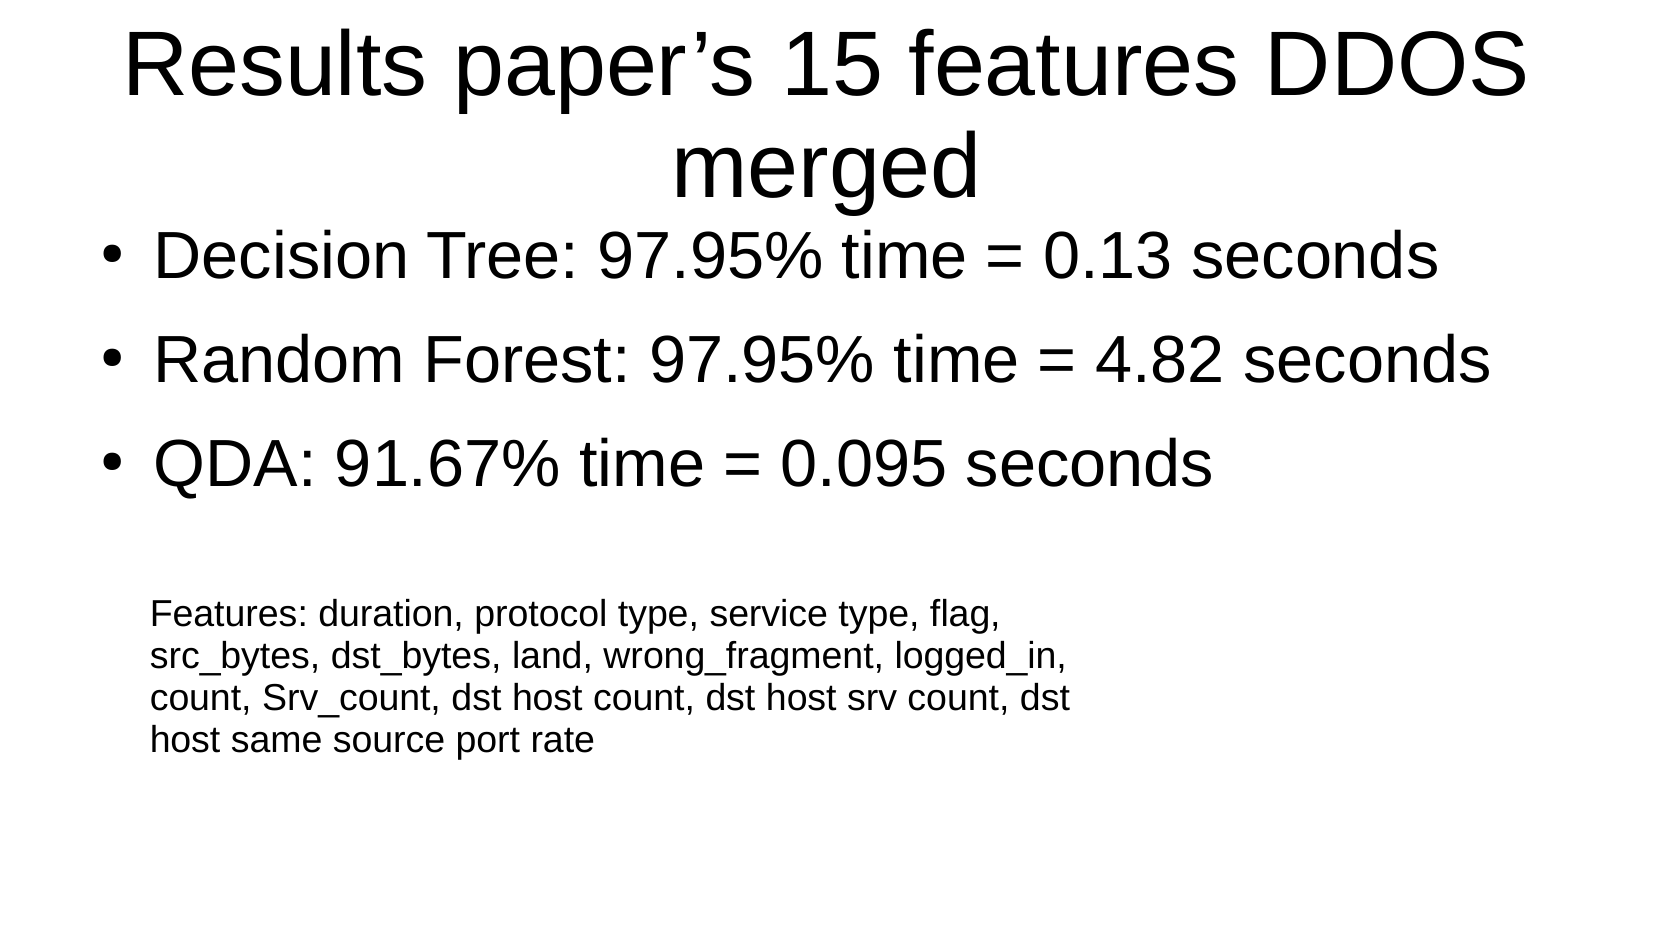

# Results paper’s 15 features DDOS merged
Decision Tree: 97.95% time = 0.13 seconds
Random Forest: 97.95% time = 4.82 seconds
QDA: 91.67% time = 0.095 seconds
Features: duration, protocol type, service type, flag, src_bytes, dst_bytes, land, wrong_fragment, logged_in, count, Srv_count, dst host count, dst host srv count, dst host same source port rate